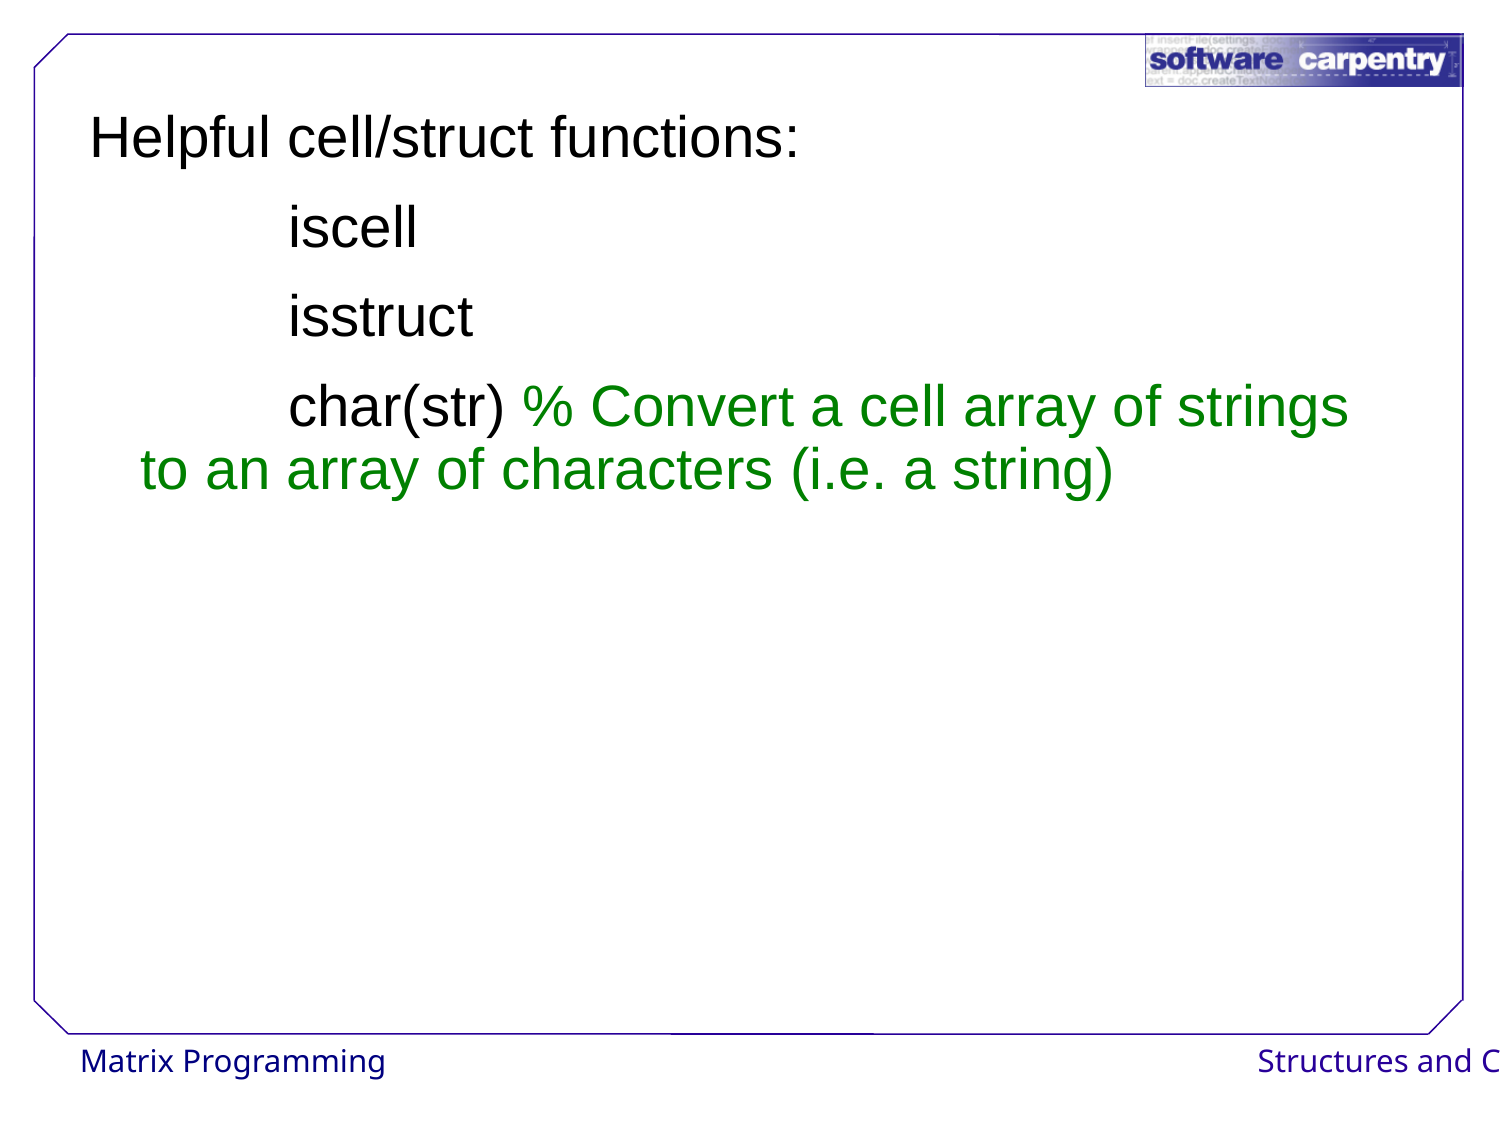

# Helpful cell/struct functions:
		iscell
		isstruct
		char(str) % Convert a cell array of strings to an array of characters (i.e. a string)